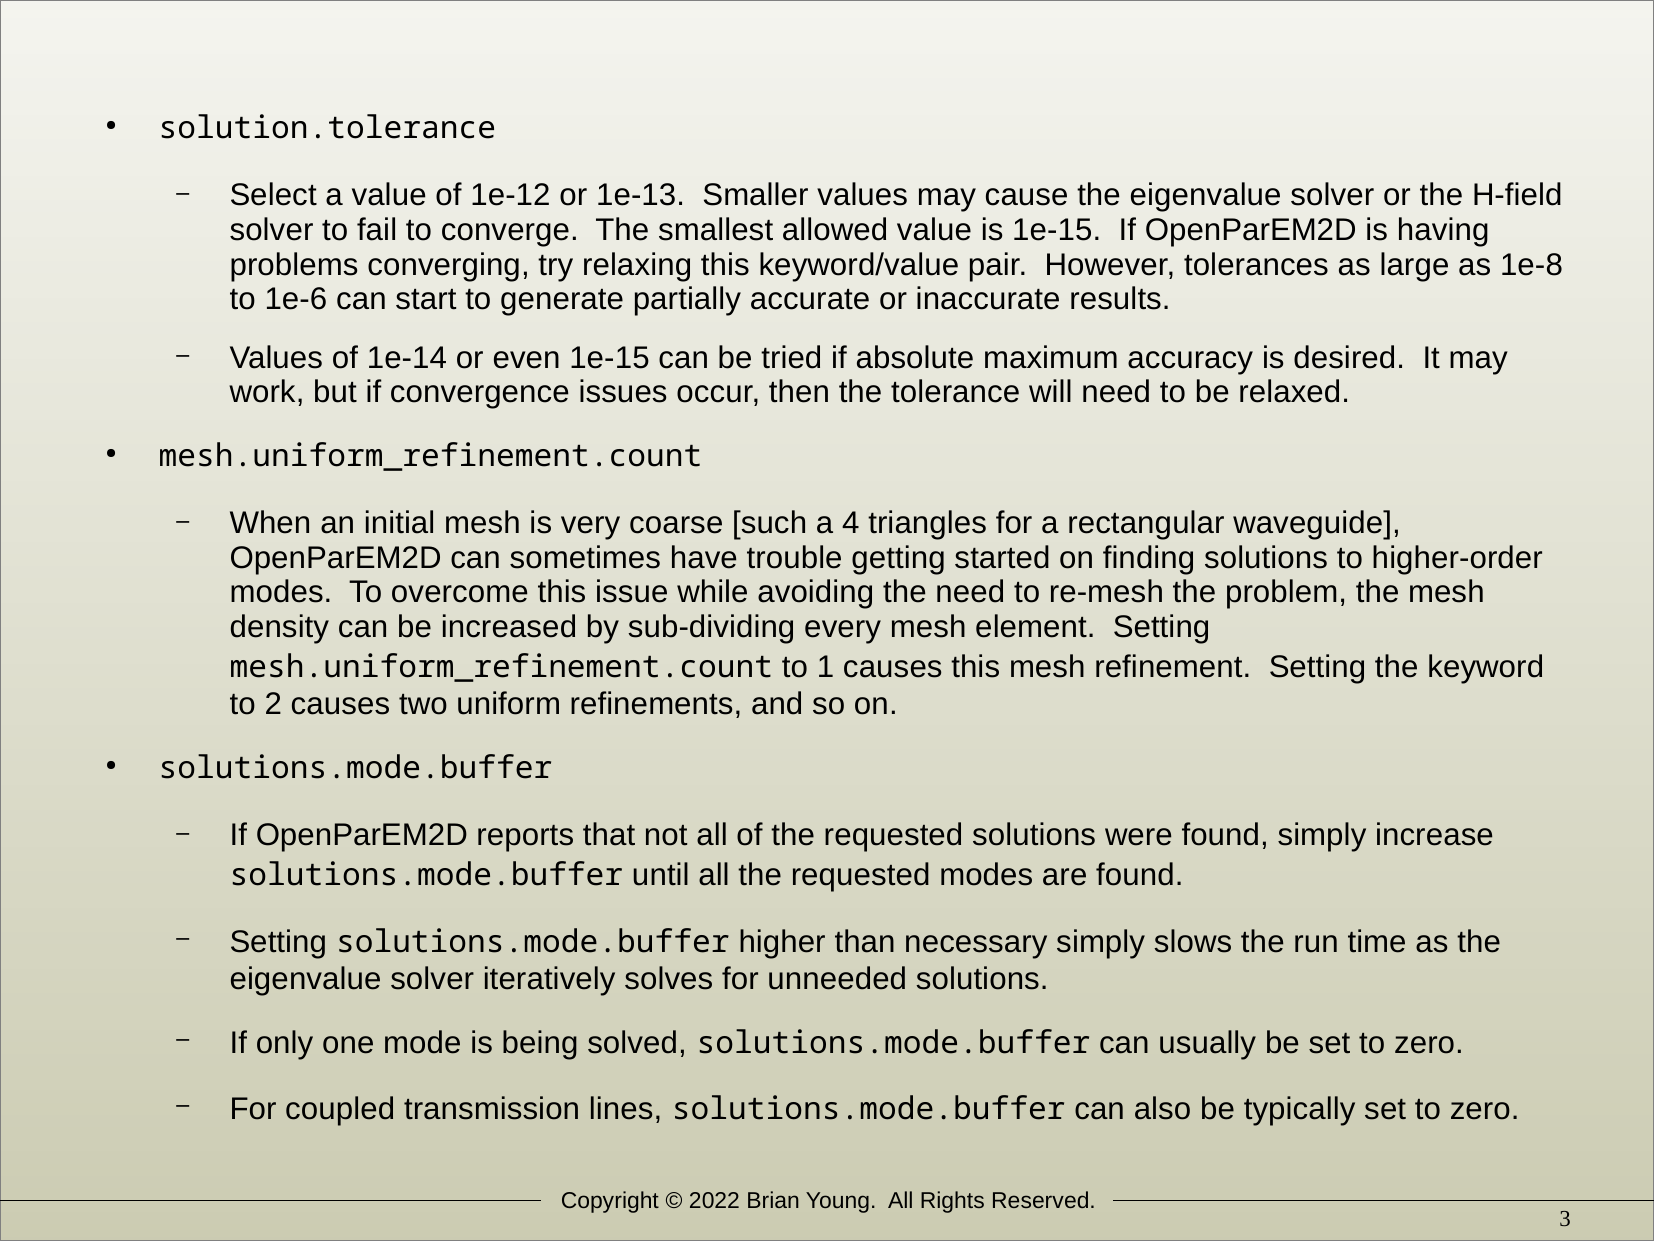

# solution.tolerance
Select a value of 1e-12 or 1e-13. Smaller values may cause the eigenvalue solver or the H-field solver to fail to converge. The smallest allowed value is 1e-15. If OpenParEM2D is having problems converging, try relaxing this keyword/value pair. However, tolerances as large as 1e-8 to 1e-6 can start to generate partially accurate or inaccurate results.
Values of 1e-14 or even 1e-15 can be tried if absolute maximum accuracy is desired. It may work, but if convergence issues occur, then the tolerance will need to be relaxed.
mesh.uniform_refinement.count
When an initial mesh is very coarse [such a 4 triangles for a rectangular waveguide], OpenParEM2D can sometimes have trouble getting started on finding solutions to higher-order modes. To overcome this issue while avoiding the need to re-mesh the problem, the mesh density can be increased by sub-dividing every mesh element. Setting mesh.uniform_refinement.count to 1 causes this mesh refinement. Setting the keyword to 2 causes two uniform refinements, and so on.
solutions.mode.buffer
If OpenParEM2D reports that not all of the requested solutions were found, simply increase solutions.mode.buffer until all the requested modes are found.
Setting solutions.mode.buffer higher than necessary simply slows the run time as the eigenvalue solver iteratively solves for unneeded solutions.
If only one mode is being solved, solutions.mode.buffer can usually be set to zero.
For coupled transmission lines, solutions.mode.buffer can also be typically set to zero.
3